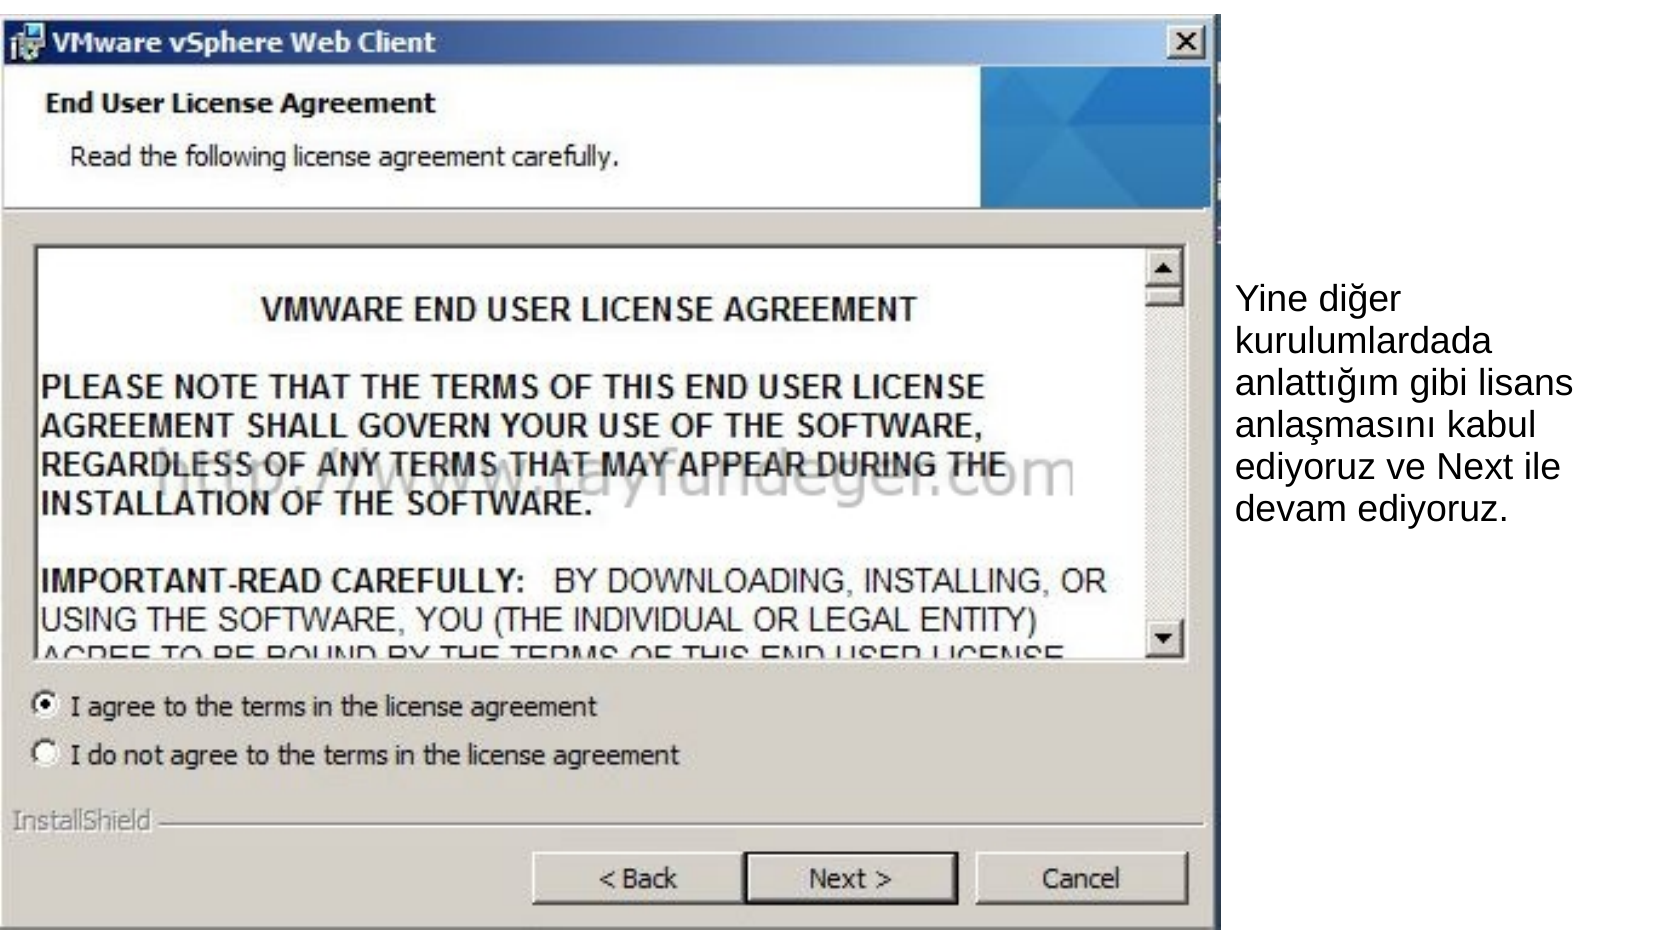

Yine diğer kurulumlardada anlattığım gibi lisans anlaşmasını kabul ediyoruz ve Next ile devam ediyoruz.